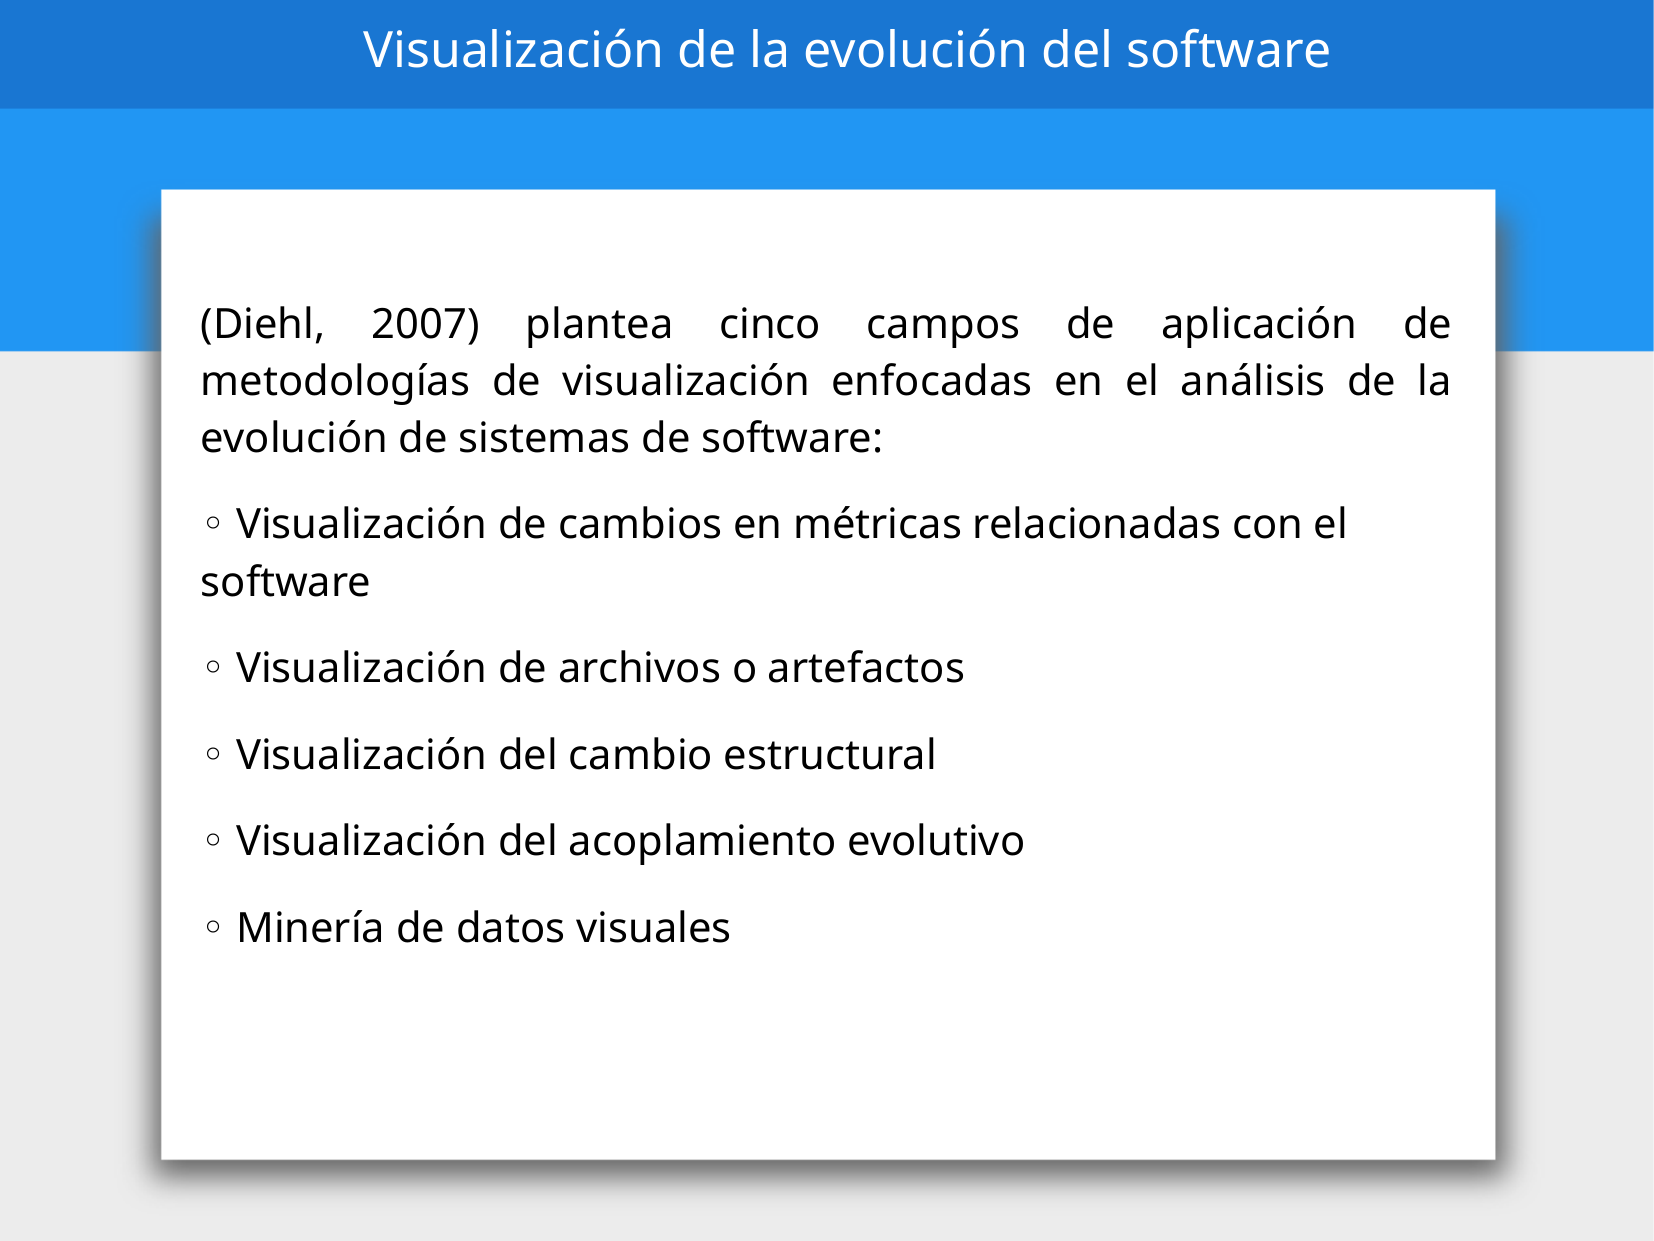

# Visualización de la evolución del software
(Diehl, 2007) plantea cinco campos de aplicación de metodologías de visualización enfocadas en el análisis de la evolución de sistemas de software:
◦ Visualización de cambios en métricas relacionadas con el software
◦ Visualización de archivos o artefactos
◦ Visualización del cambio estructural
◦ Visualización del acoplamiento evolutivo
◦ Minería de datos visuales